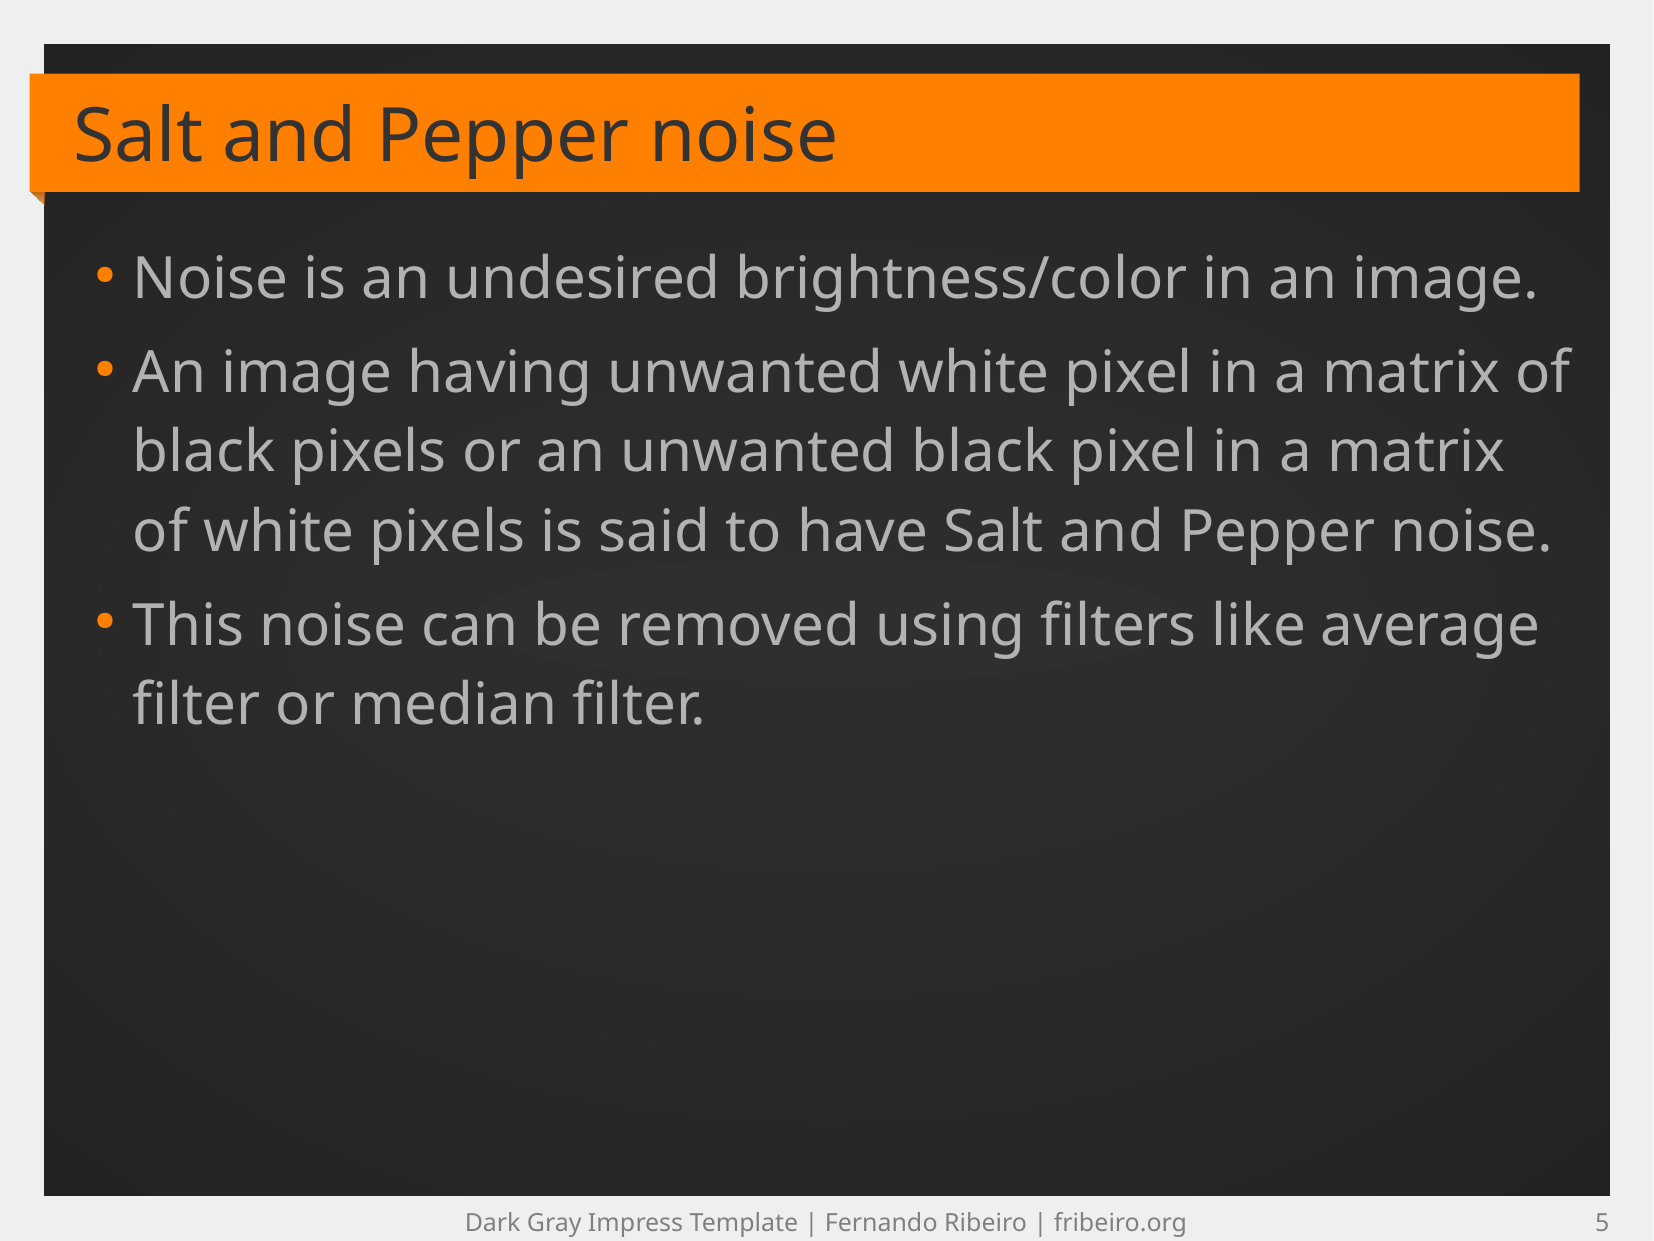

# Salt and Pepper noise
Noise is an undesired brightness/color in an image.
An image having unwanted white pixel in a matrix of black pixels or an unwanted black pixel in a matrix of white pixels is said to have Salt and Pepper noise.
This noise can be removed using filters like average filter or median filter.
Dark Gray Impress Template | Fernando Ribeiro | fribeiro.org
5